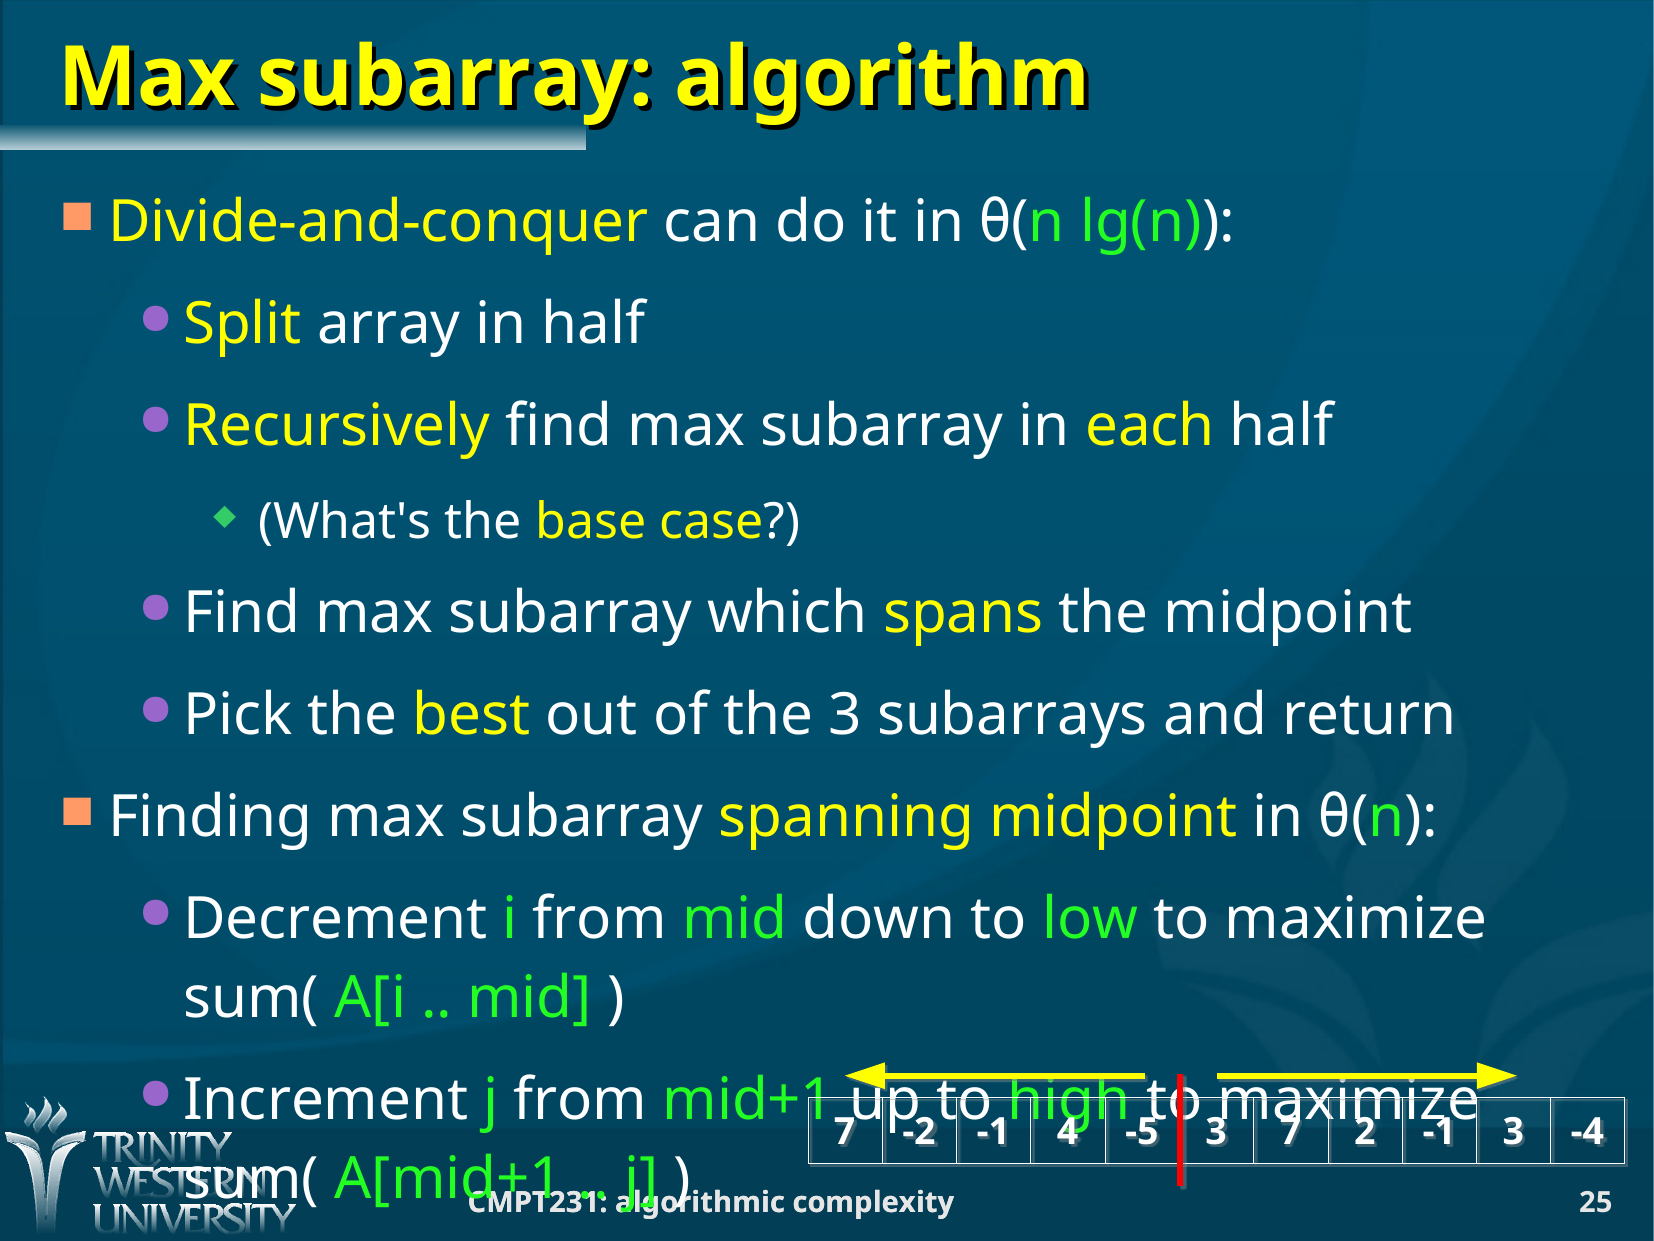

# Max subarray: algorithm
Divide-and-conquer can do it in θ(n lg(n)):
Split array in half
Recursively find max subarray in each half
(What's the base case?)
Find max subarray which spans the midpoint
Pick the best out of the 3 subarrays and return
Finding max subarray spanning midpoint in θ(n):
Decrement i from mid down to low to maximize sum( A[i .. mid] )
Increment j from mid+1 up to high to maximize sum( A[mid+1 .. j] )
| 7 | -2 | -1 | 4 | -5 | 3 | 7 | 2 | -1 | 3 | -4 |
| --- | --- | --- | --- | --- | --- | --- | --- | --- | --- | --- |
CMPT231: algorithmic complexity
25